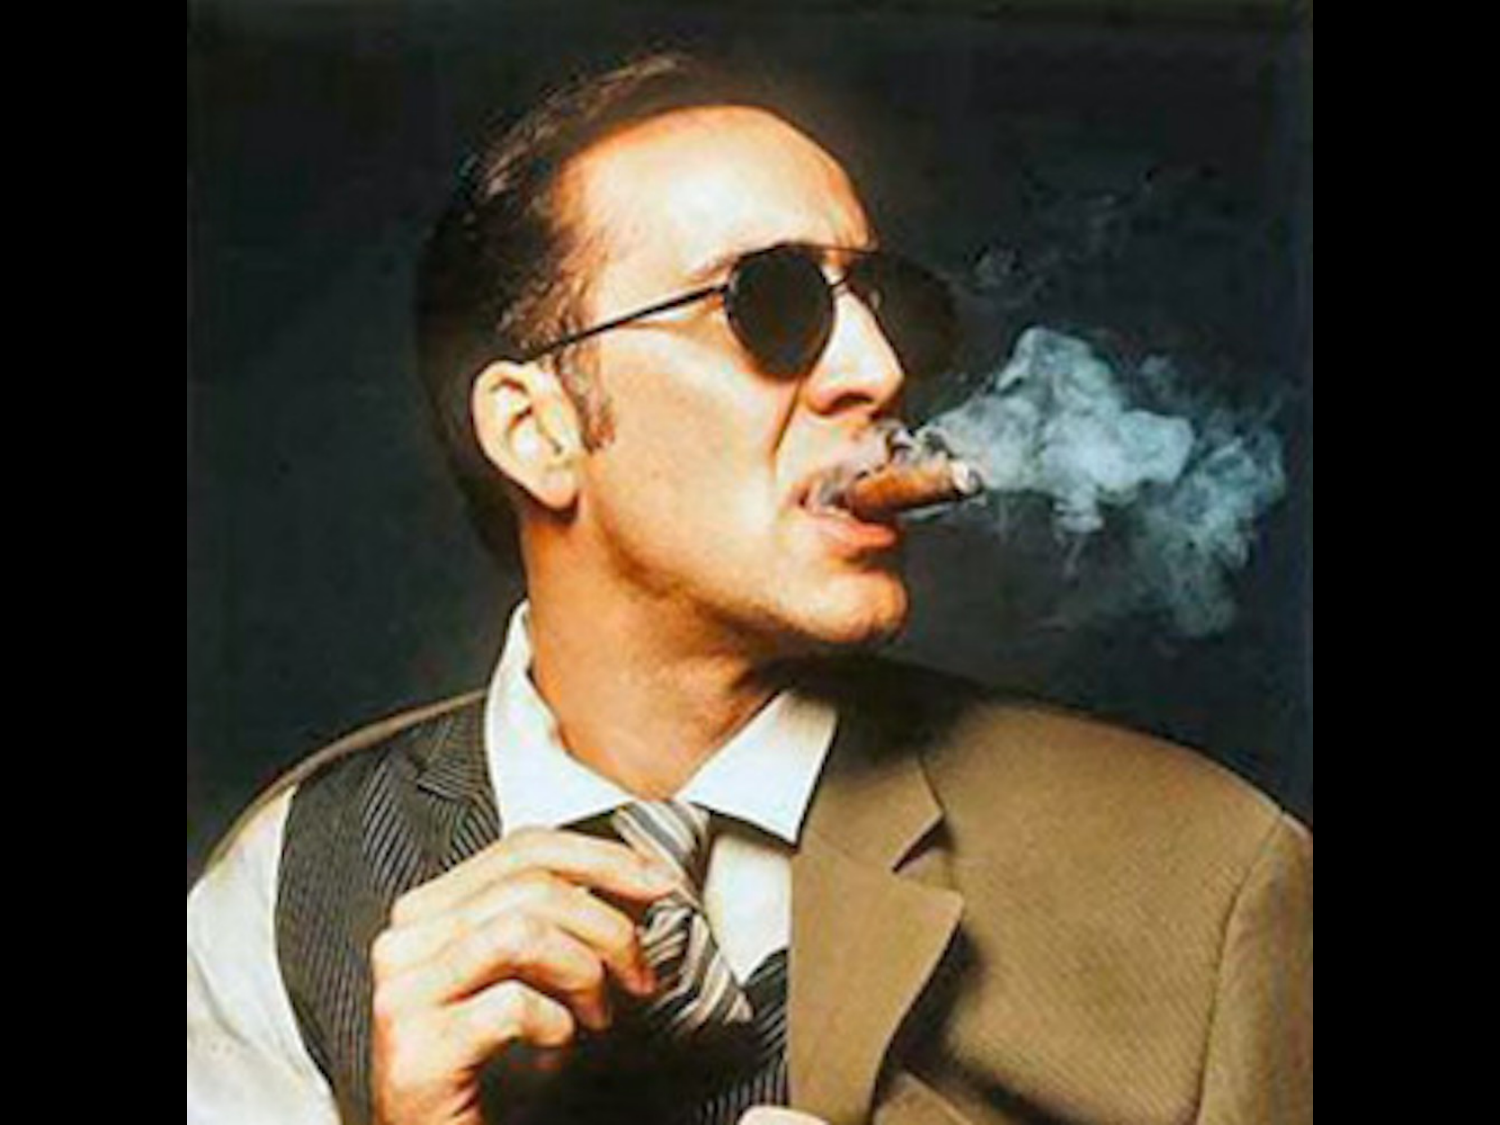

# Nicolas Cage Galore
Kyle Nicola, Nam Nguyen, Stephen Ridings